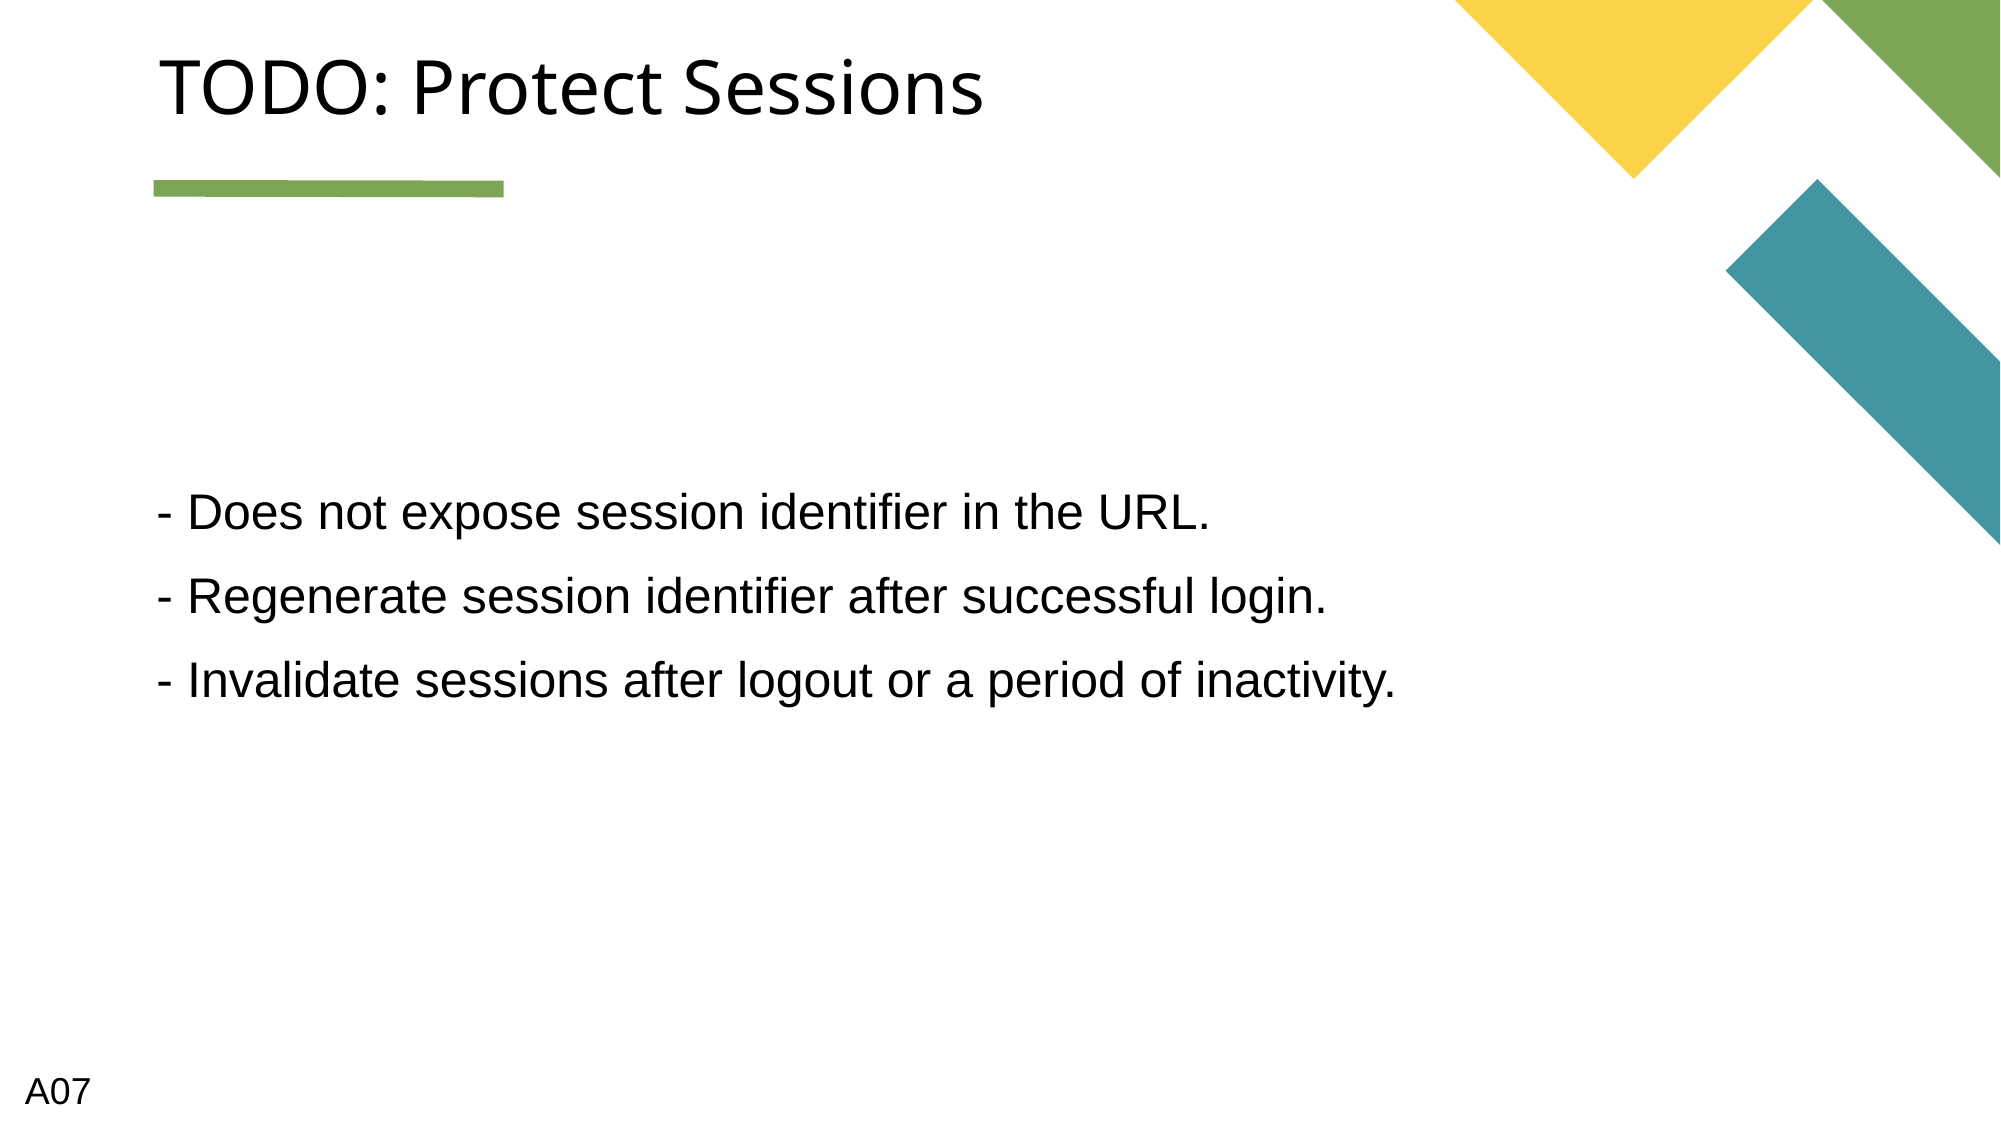

# TODO: Protect Sessions
- Does not expose session identifier in the URL.
- Regenerate session identifier after successful login.
- Invalidate sessions after logout or a period of inactivity.
A07